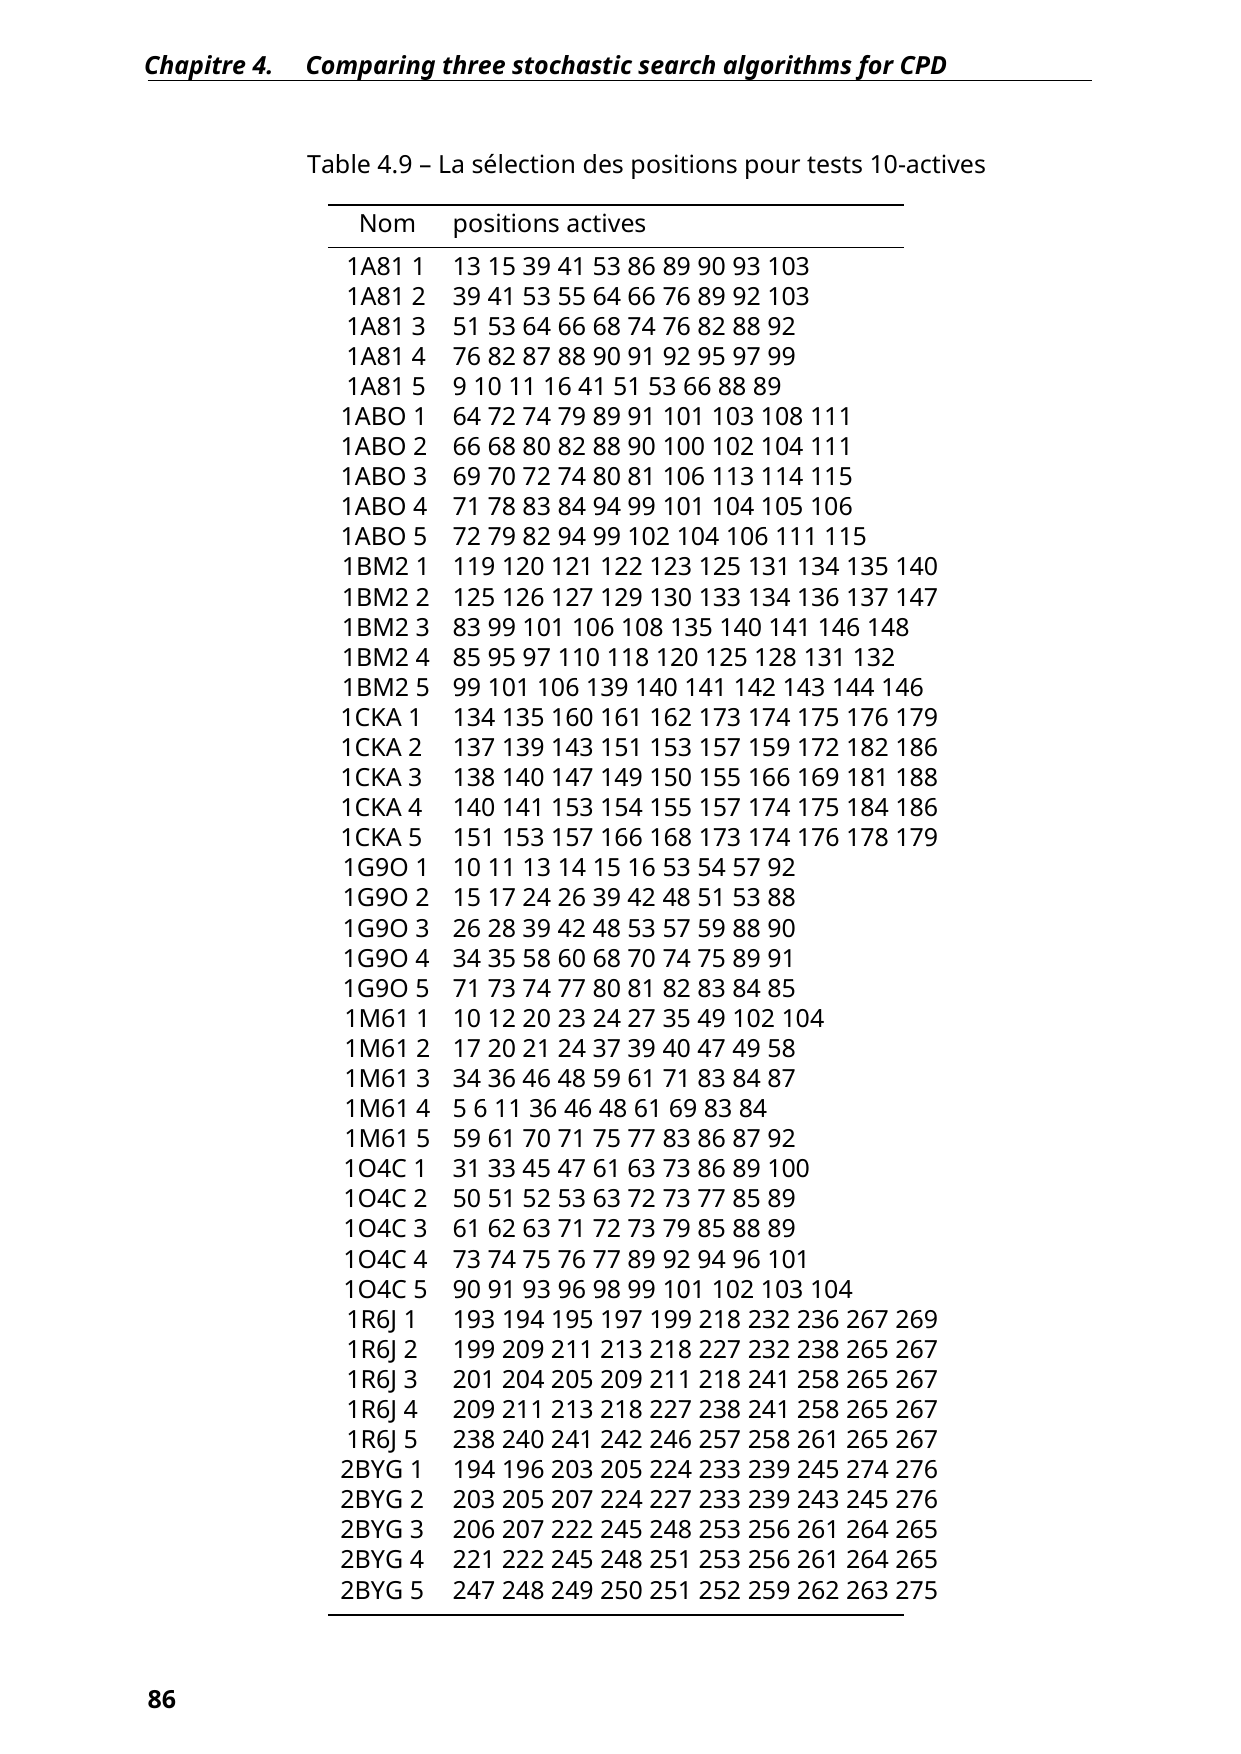

Chapitre 4.
Comparing three stochastic search algorithms for CPD
Table 4.9 – La sélection des positions pour tests 10-actives
Nom
positions actives
1A81 1
13 15 39 41 53 86 89 90 93 103
1A81 2
39 41 53 55 64 66 76 89 92 103
1A81 3
51 53 64 66 68 74 76 82 88 92
1A81 4
76 82 87 88 90 91 92 95 97 99
1A81 5
9 10 11 16 41 51 53 66 88 89
1ABO 1
64 72 74 79 89 91 101 103 108 111
1ABO 2
66 68 80 82 88 90 100 102 104 111
1ABO 3
69 70 72 74 80 81 106 113 114 115
1ABO 4
71 78 83 84 94 99 101 104 105 106
1ABO 5
72 79 82 94 99 102 104 106 111 115
1BM2 1
119 120 121 122 123 125 131 134 135 140
1BM2 2
125 126 127 129 130 133 134 136 137 147
1BM2 3
83 99 101 106 108 135 140 141 146 148
1BM2 4
85 95 97 110 118 120 125 128 131 132
1BM2 5
99 101 106 139 140 141 142 143 144 146
1CKA 1
134 135 160 161 162 173 174 175 176 179
1CKA 2
137 139 143 151 153 157 159 172 182 186
1CKA 3
138 140 147 149 150 155 166 169 181 188
1CKA 4
140 141 153 154 155 157 174 175 184 186
1CKA 5
151 153 157 166 168 173 174 176 178 179
1G9O 1
10 11 13 14 15 16 53 54 57 92
1G9O 2
15 17 24 26 39 42 48 51 53 88
1G9O 3
26 28 39 42 48 53 57 59 88 90
1G9O 4
34 35 58 60 68 70 74 75 89 91
1G9O 5
71 73 74 77 80 81 82 83 84 85
1M61 1
10 12 20 23 24 27 35 49 102 104
1M61 2
17 20 21 24 37 39 40 47 49 58
1M61 3
34 36 46 48 59 61 71 83 84 87
1M61 4
5 6 11 36 46 48 61 69 83 84
1M61 5
59 61 70 71 75 77 83 86 87 92
1O4C 1
31 33 45 47 61 63 73 86 89 100
1O4C 2
50 51 52 53 63 72 73 77 85 89
1O4C 3
61 62 63 71 72 73 79 85 88 89
1O4C 4
73 74 75 76 77 89 92 94 96 101
1O4C 5
90 91 93 96 98 99 101 102 103 104
1R6J 1
193 194 195 197 199 218 232 236 267 269
1R6J 2
199 209 211 213 218 227 232 238 265 267
1R6J 3
201 204 205 209 211 218 241 258 265 267
1R6J 4
209 211 213 218 227 238 241 258 265 267
1R6J 5
238 240 241 242 246 257 258 261 265 267
2BYG 1
194 196 203 205 224 233 239 245 274 276
2BYG 2
203 205 207 224 227 233 239 243 245 276
2BYG 3
206 207 222 245 248 253 256 261 264 265
2BYG 4
221 222 245 248 251 253 256 261 264 265
2BYG 5
247 248 249 250 251 252 259 262 263 275
86